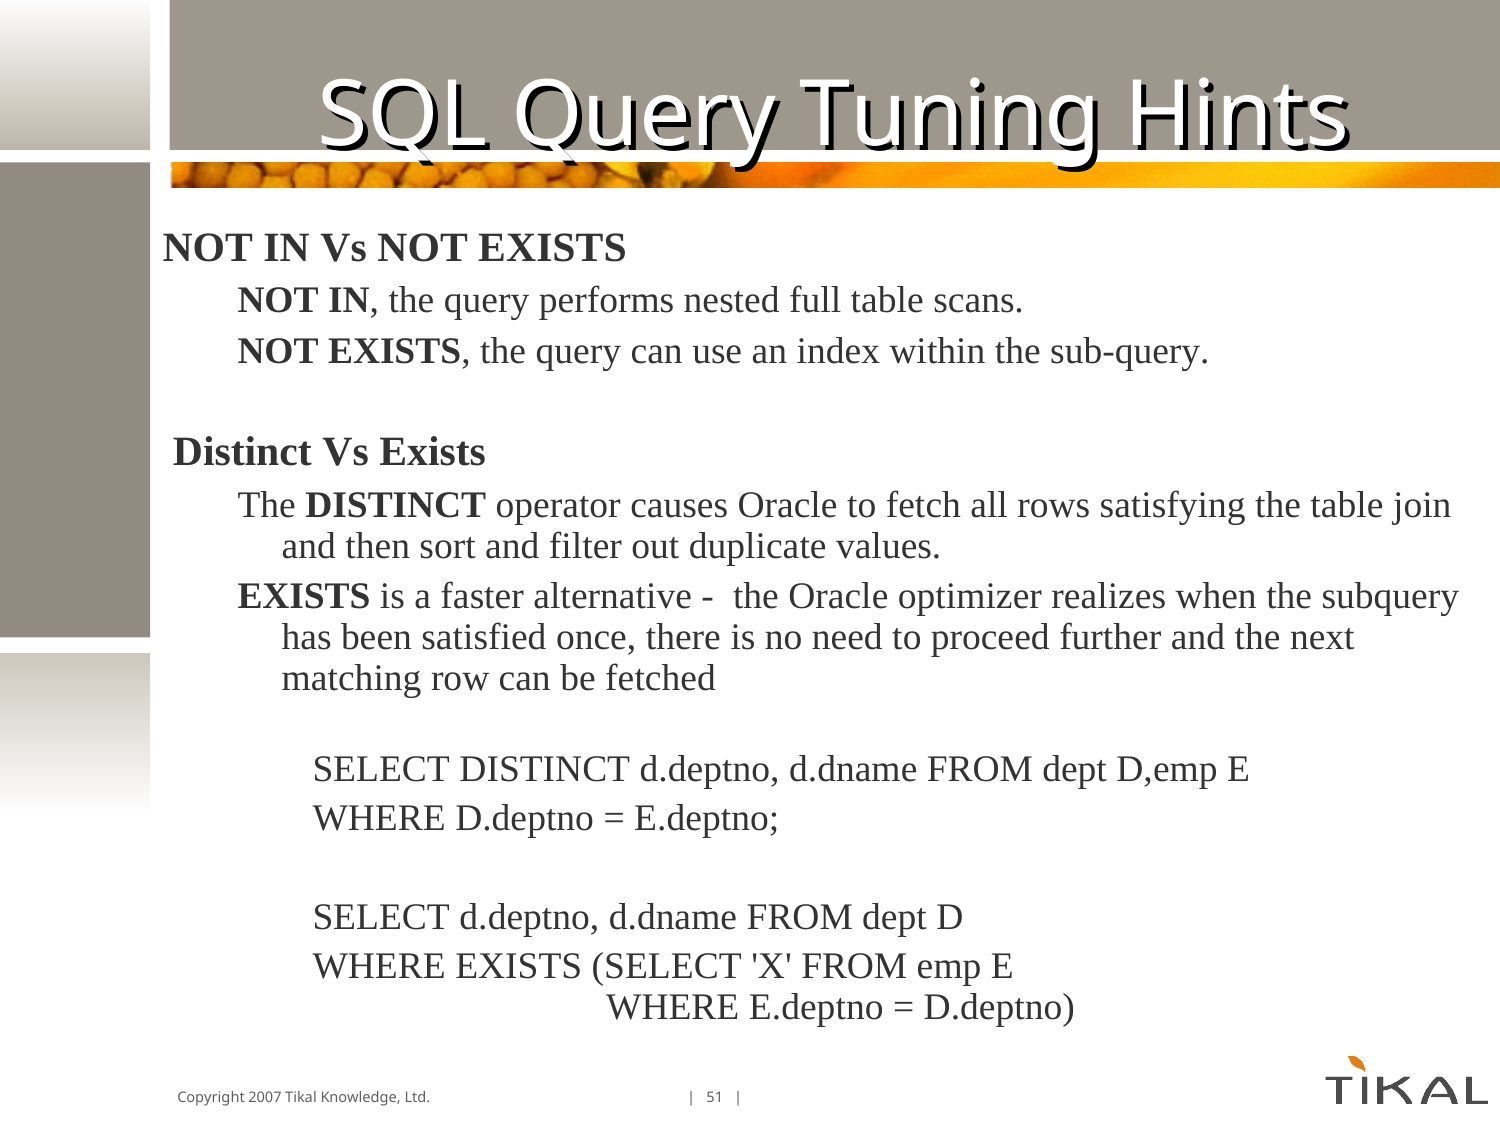

# SQL Query Tuning Hints
NOT IN Vs NOT EXISTS
NOT IN, the query performs nested full table scans.
NOT EXISTS, the query can use an index within the sub-query.
 Distinct Vs Exists
The DISTINCT operator causes Oracle to fetch all rows satisfying the table join and then sort and filter out duplicate values.
EXISTS is a faster alternative - the Oracle optimizer realizes when the subquery has been satisfied once, there is no need to proceed further and the next matching row can be fetched
SELECT DISTINCT d.deptno, d.dname FROM dept D,emp E
WHERE D.deptno = E.deptno;
SELECT d.deptno, d.dname FROM dept D
WHERE EXISTS (SELECT 'X' FROM emp E
 WHERE E.deptno = D.deptno)